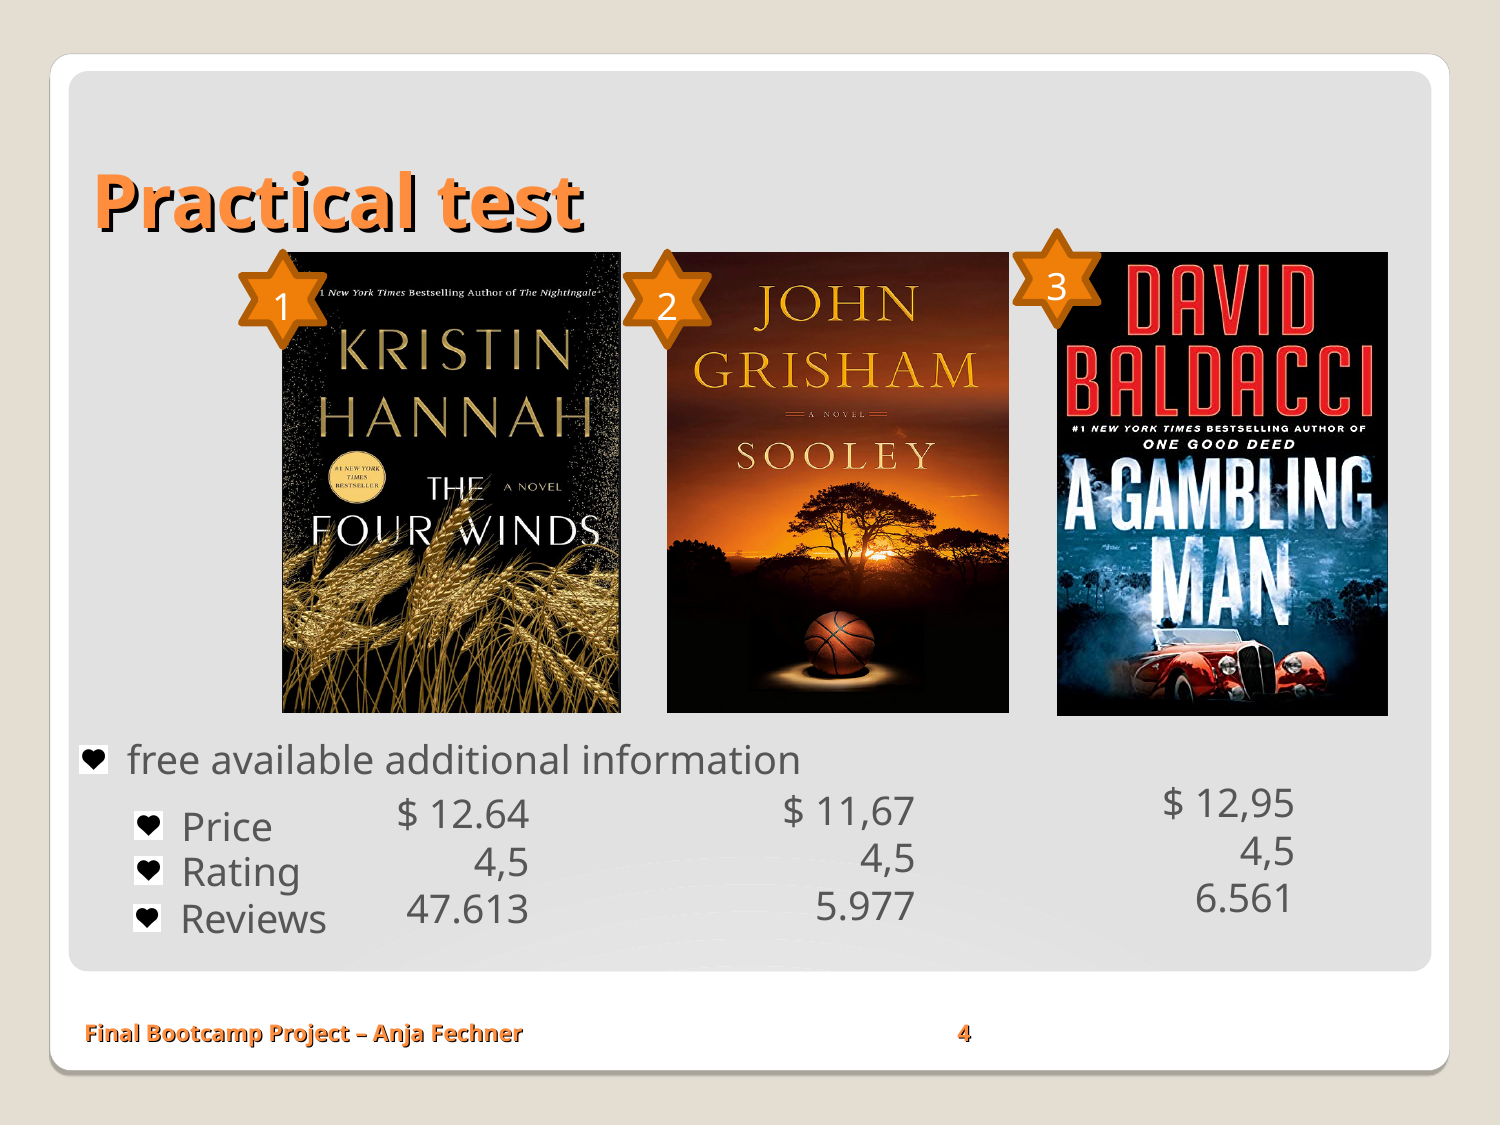

# Practical test
3
1
2
free available additional information
Price
$ 12,95
 4,5
 6.561
$ 11,67
 4,5
 5.977
$ 12.64
 4,5
 47.613
Rating
Reviews
Final Bootcamp Project – Anja Fechner